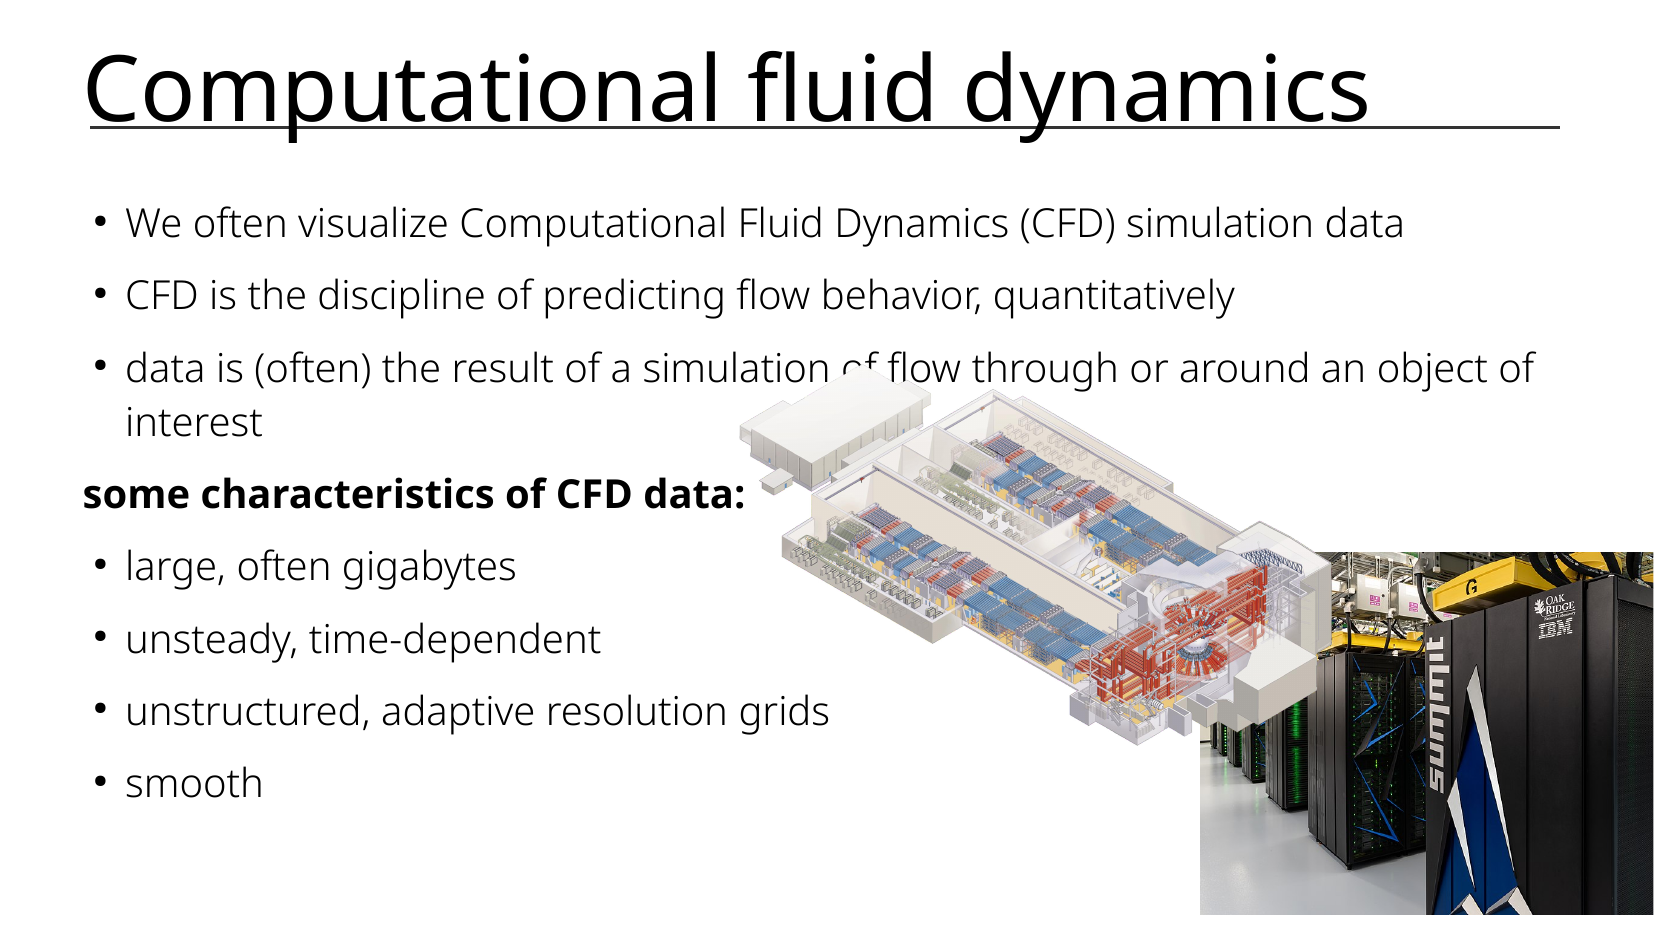

# Computational fluid dynamics
We often visualize Computational Fluid Dynamics (CFD) simulation data
CFD is the discipline of predicting flow behavior, quantitatively
data is (often) the result of a simulation of flow through or around an object of interest
some characteristics of CFD data:
large, often gigabytes
unsteady, time-dependent
unstructured, adaptive resolution grids
smooth